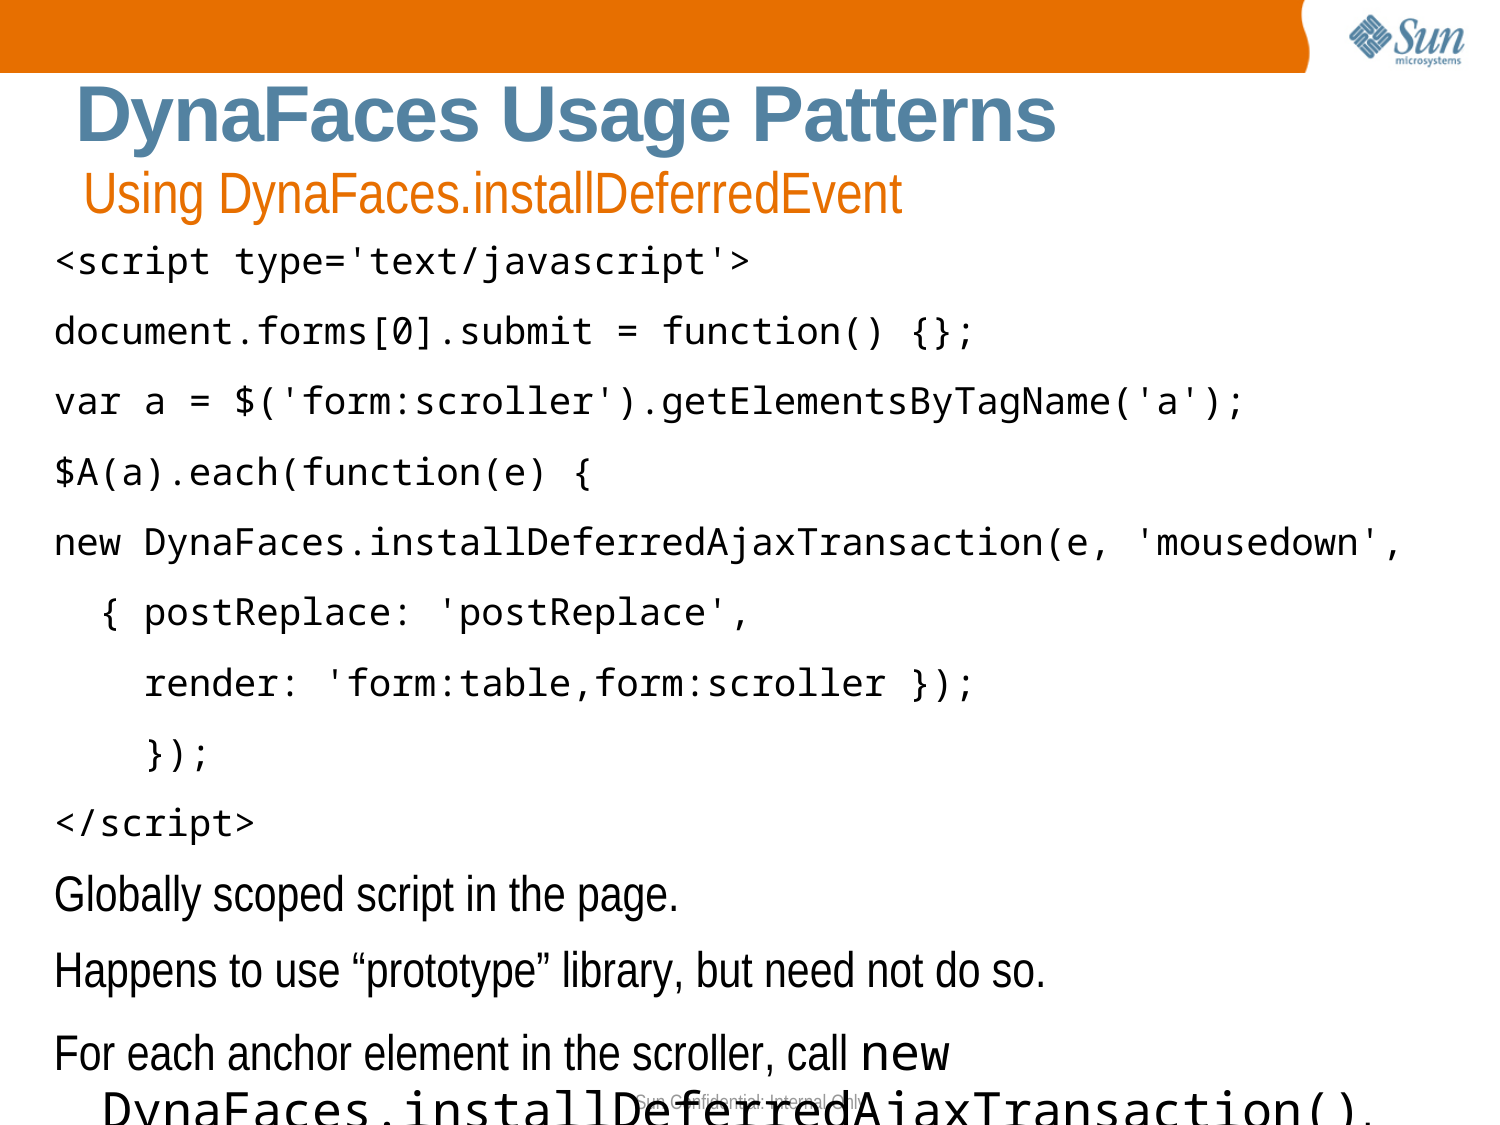

# DynaFaces Usage Patterns
Using DynaFaces.installDeferredEvent
<script type='text/javascript'>
document.forms[0].submit = function() {};
var a = $('form:scroller').getElementsByTagName('a');
$A(a).each(function(e) {
new DynaFaces.installDeferredAjaxTransaction(e, 'mousedown',
 { postReplace: 'postReplace',
 render: 'form:table,form:scroller });
 });
</script>
Globally scoped script in the page.
Happens to use “prototype” library, but need not do so.
For each anchor element in the scroller, call new DynaFaces.installDeferredAjaxTransaction(), passing the anchor element.